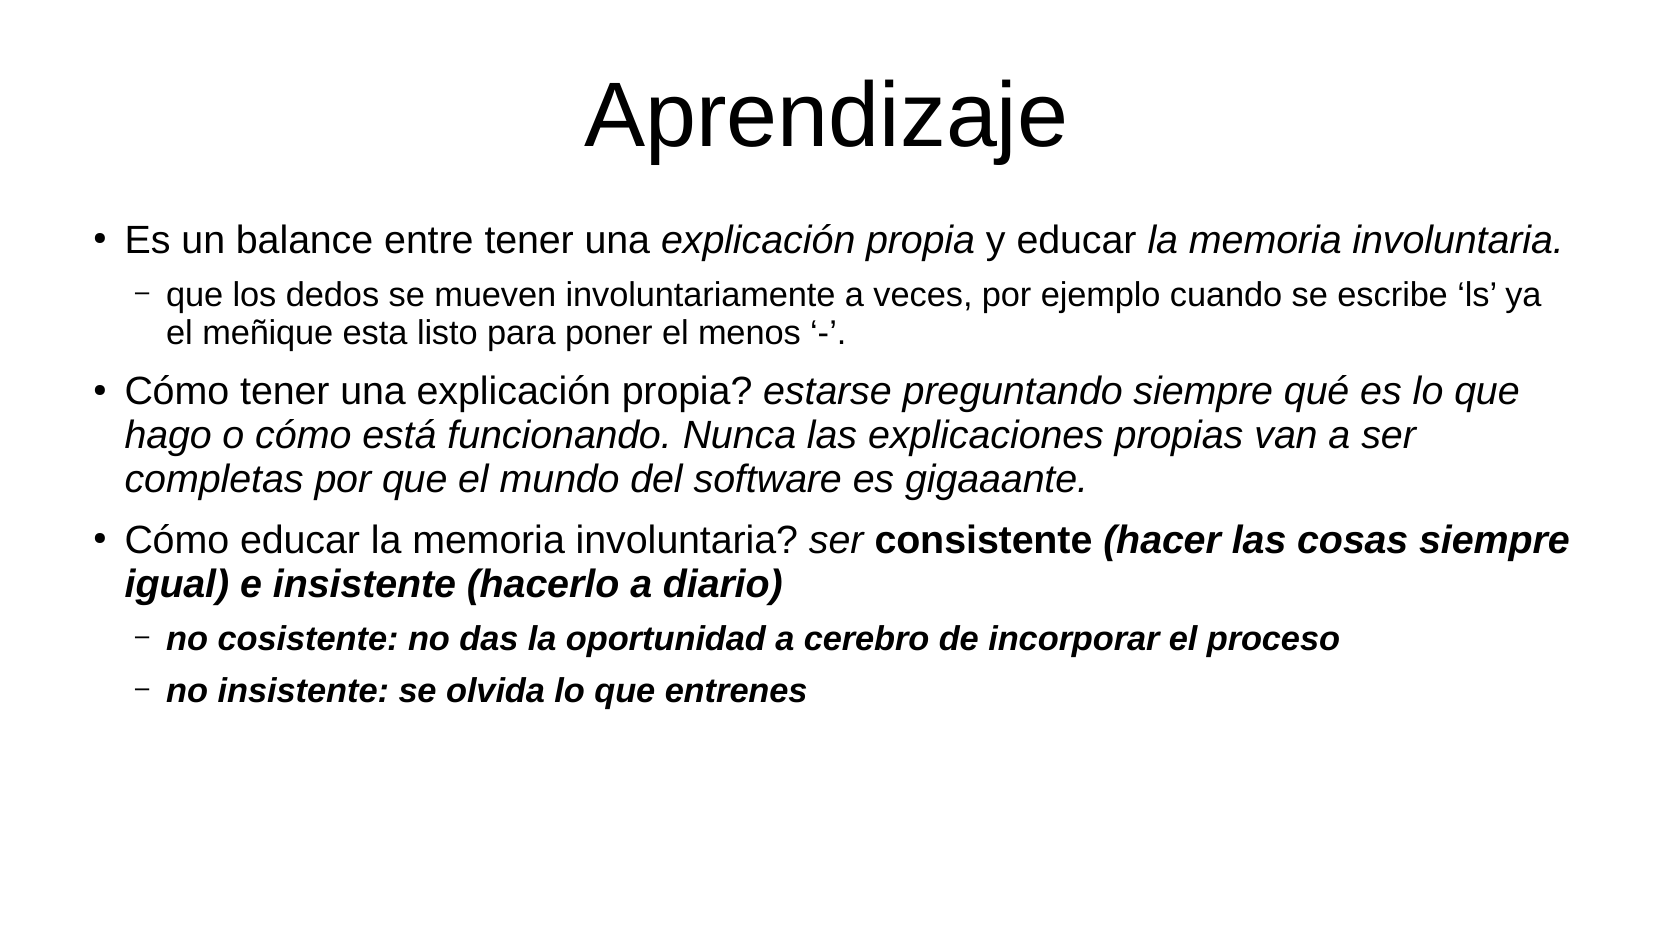

# Aprendizaje
Es un balance entre tener una explicación propia y educar la memoria involuntaria.
que los dedos se mueven involuntariamente a veces, por ejemplo cuando se escribe ‘ls’ ya el meñique esta listo para poner el menos ‘-’.
Cómo tener una explicación propia? estarse preguntando siempre qué es lo que hago o cómo está funcionando. Nunca las explicaciones propias van a ser completas por que el mundo del software es gigaaante.
Cómo educar la memoria involuntaria? ser consistente (hacer las cosas siempre igual) e insistente (hacerlo a diario)
no cosistente: no das la oportunidad a cerebro de incorporar el proceso
no insistente: se olvida lo que entrenes